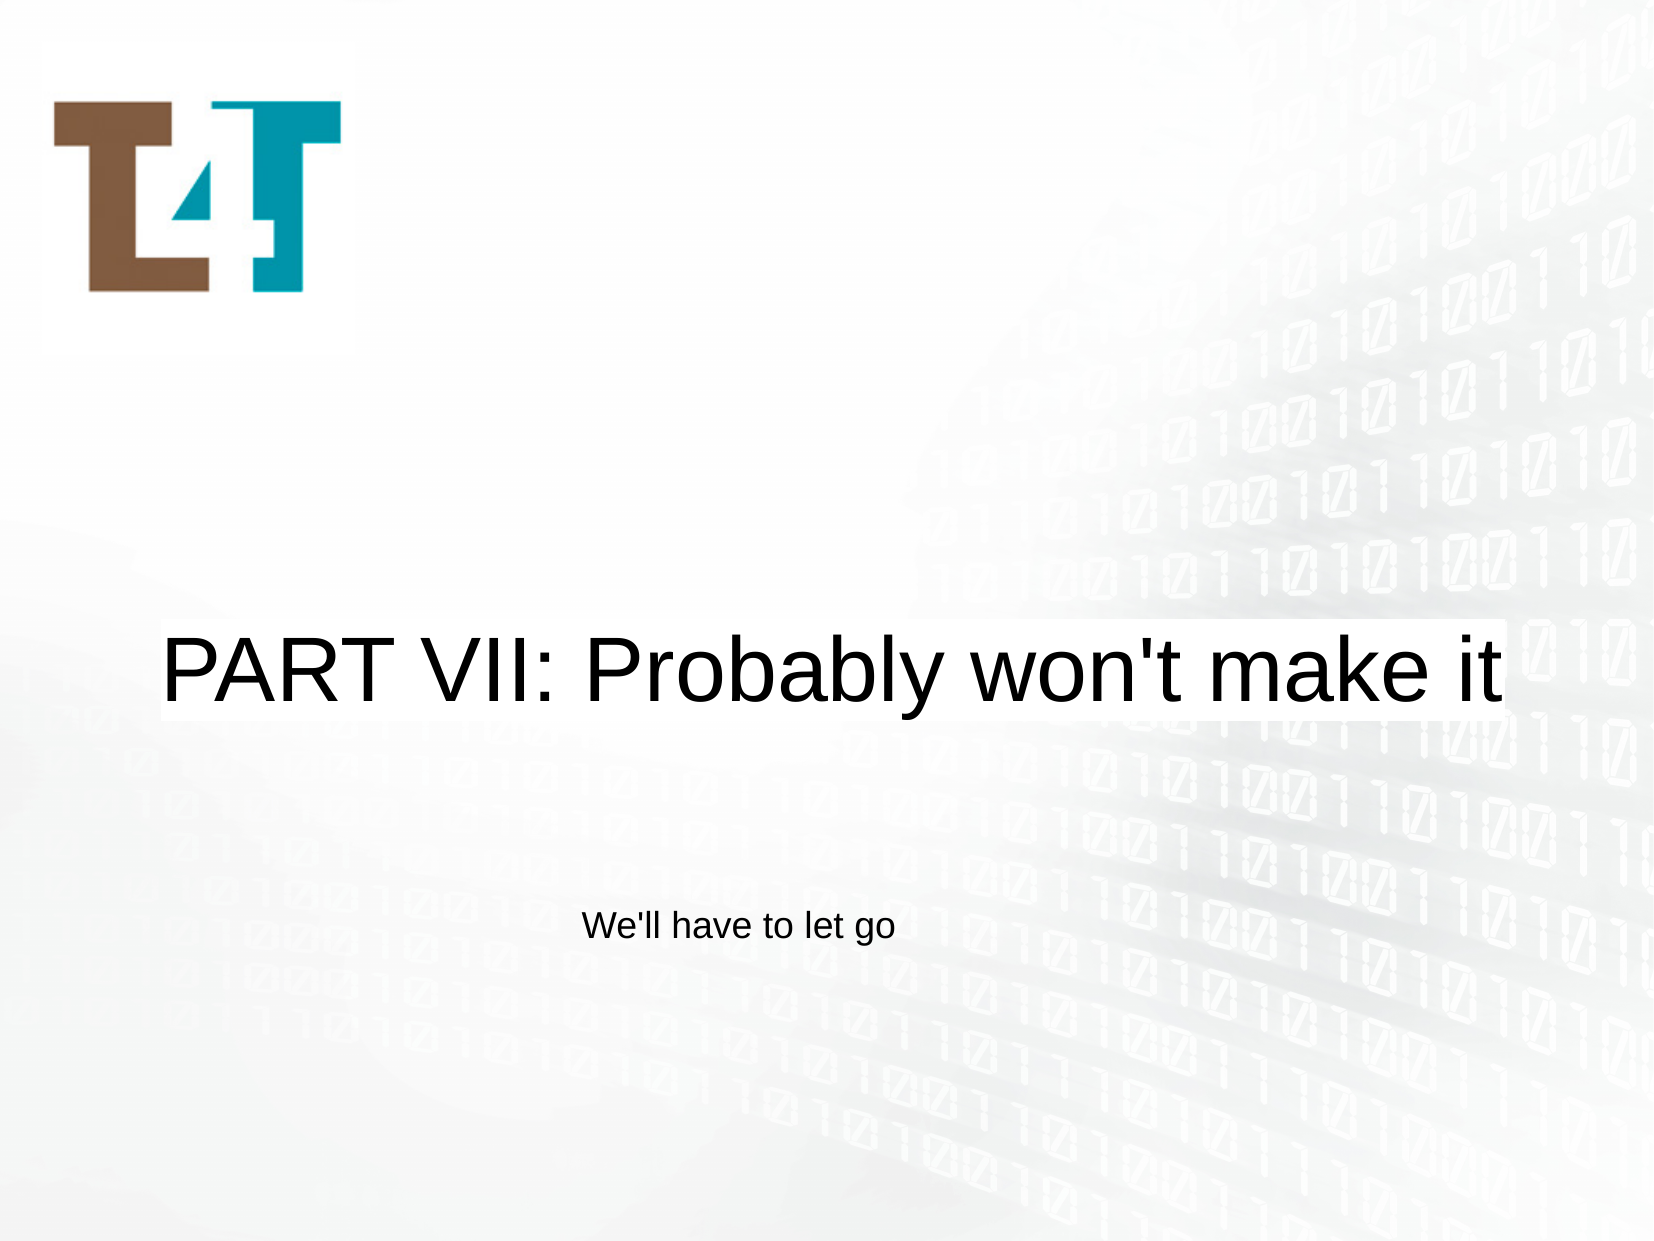

# PART VII: Probably won't make it
We'll have to let go